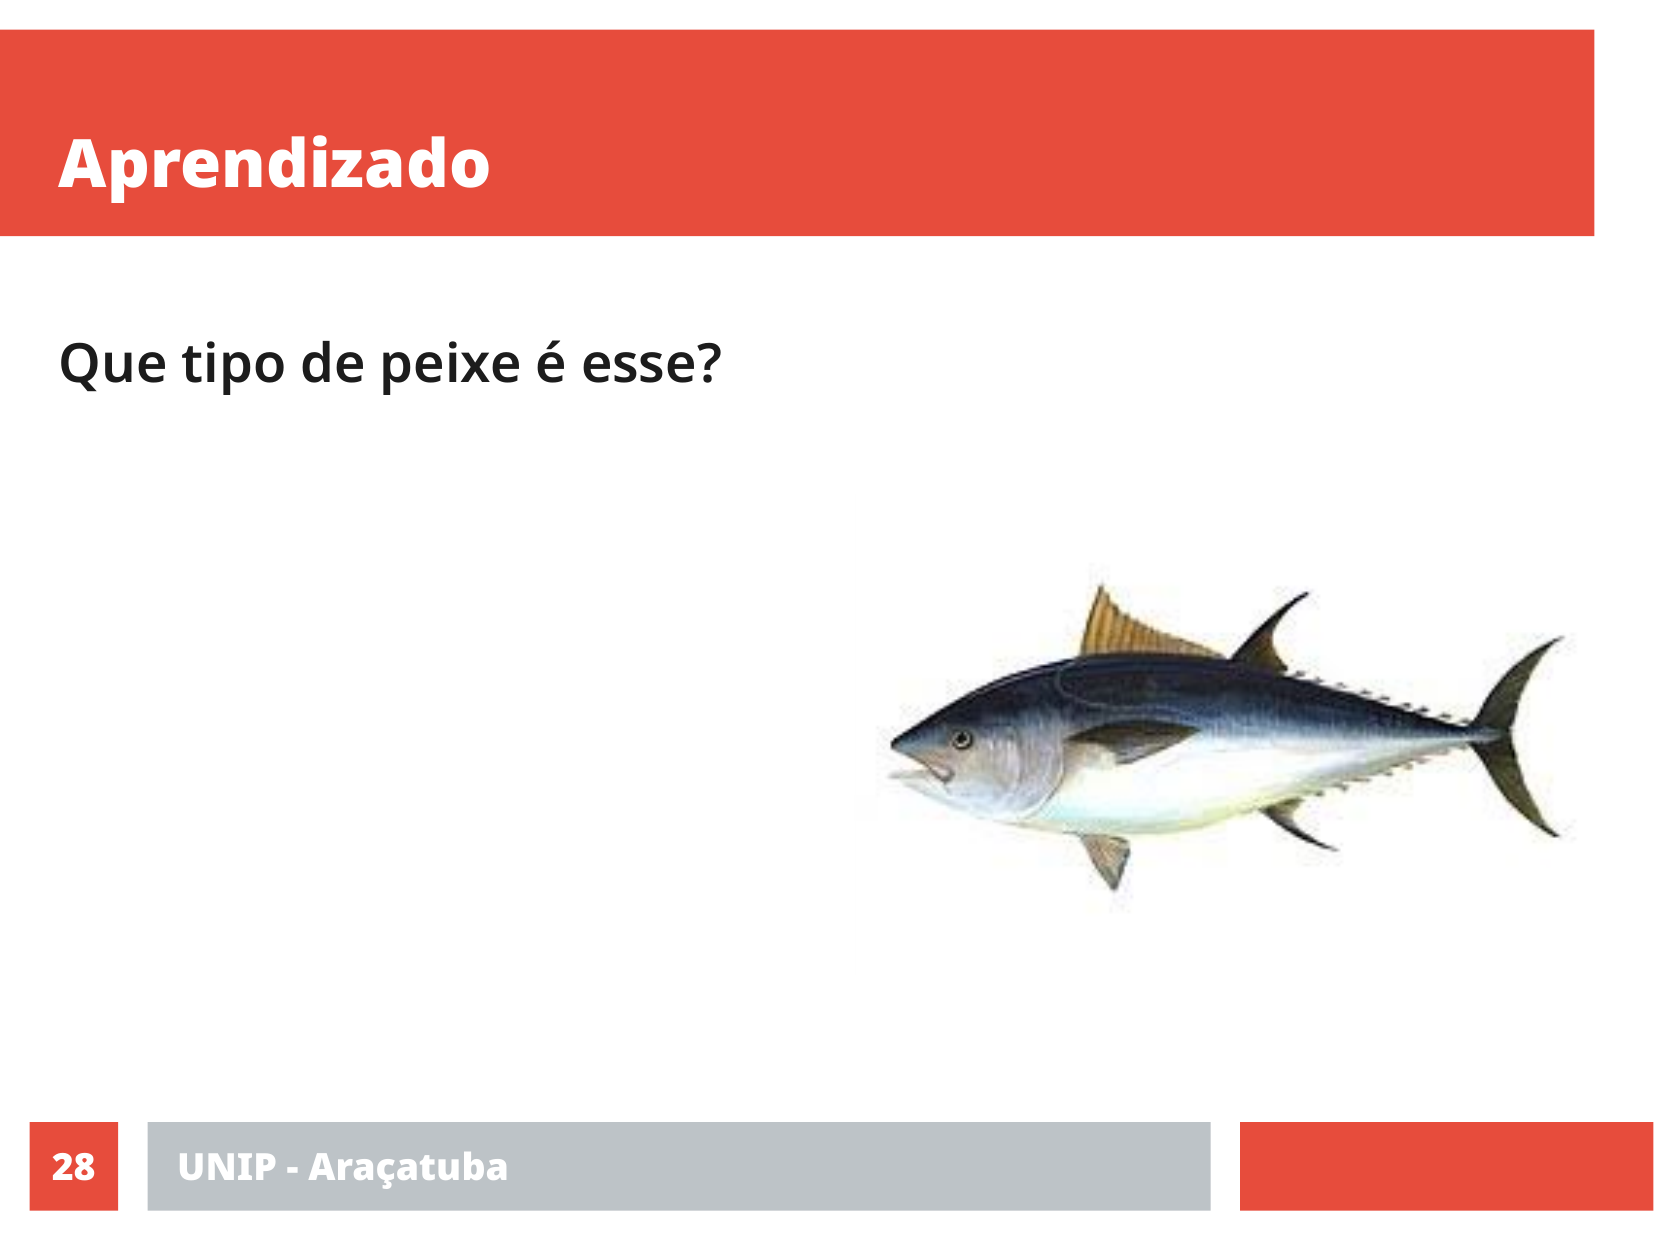

# Aprendizado
Que tipo de peixe é esse?
28
UNIP - Araçatuba